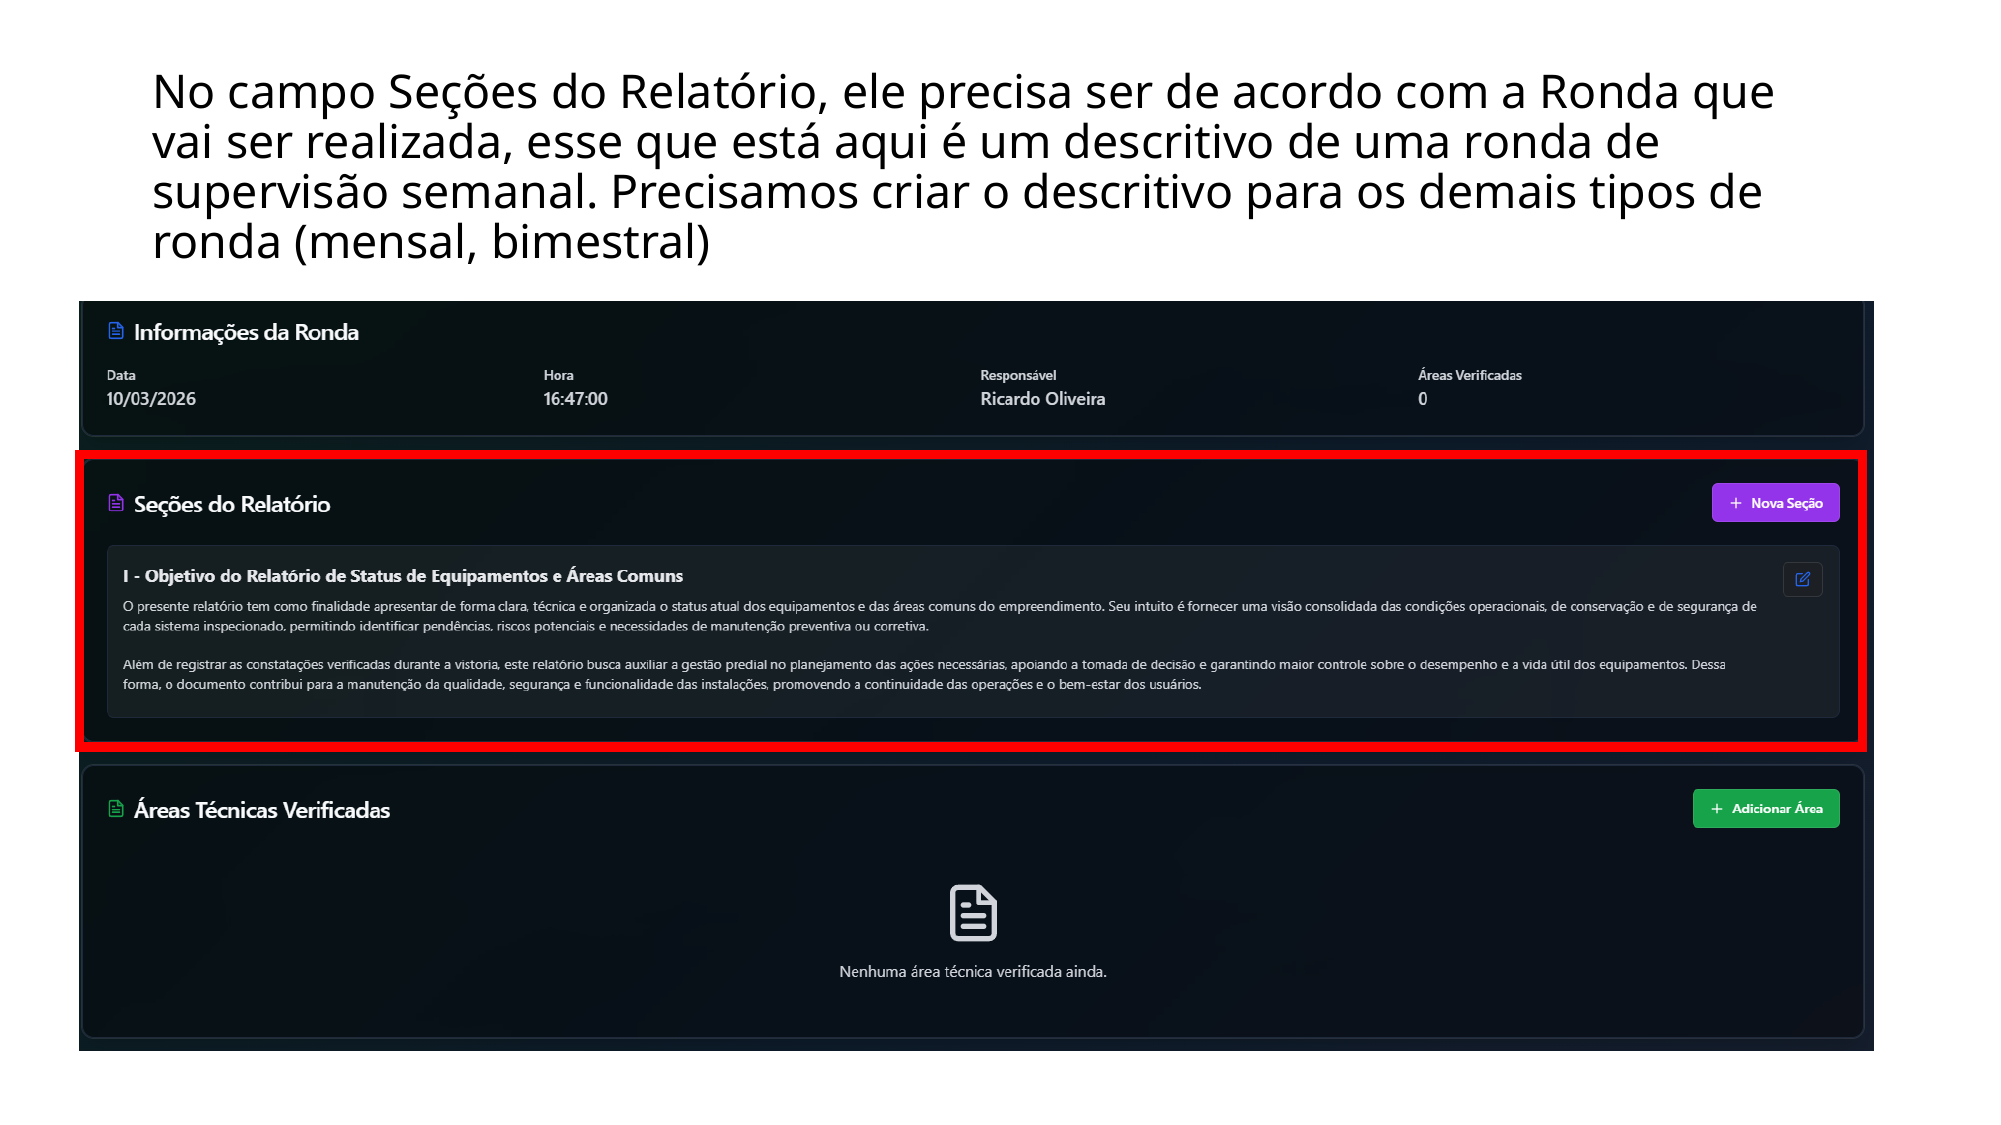

# No campo Seções do Relatório, ele precisa ser de acordo com a Ronda que vai ser realizada, esse que está aqui é um descritivo de uma ronda de supervisão semanal. Precisamos criar o descritivo para os demais tipos de ronda (mensal, bimestral)